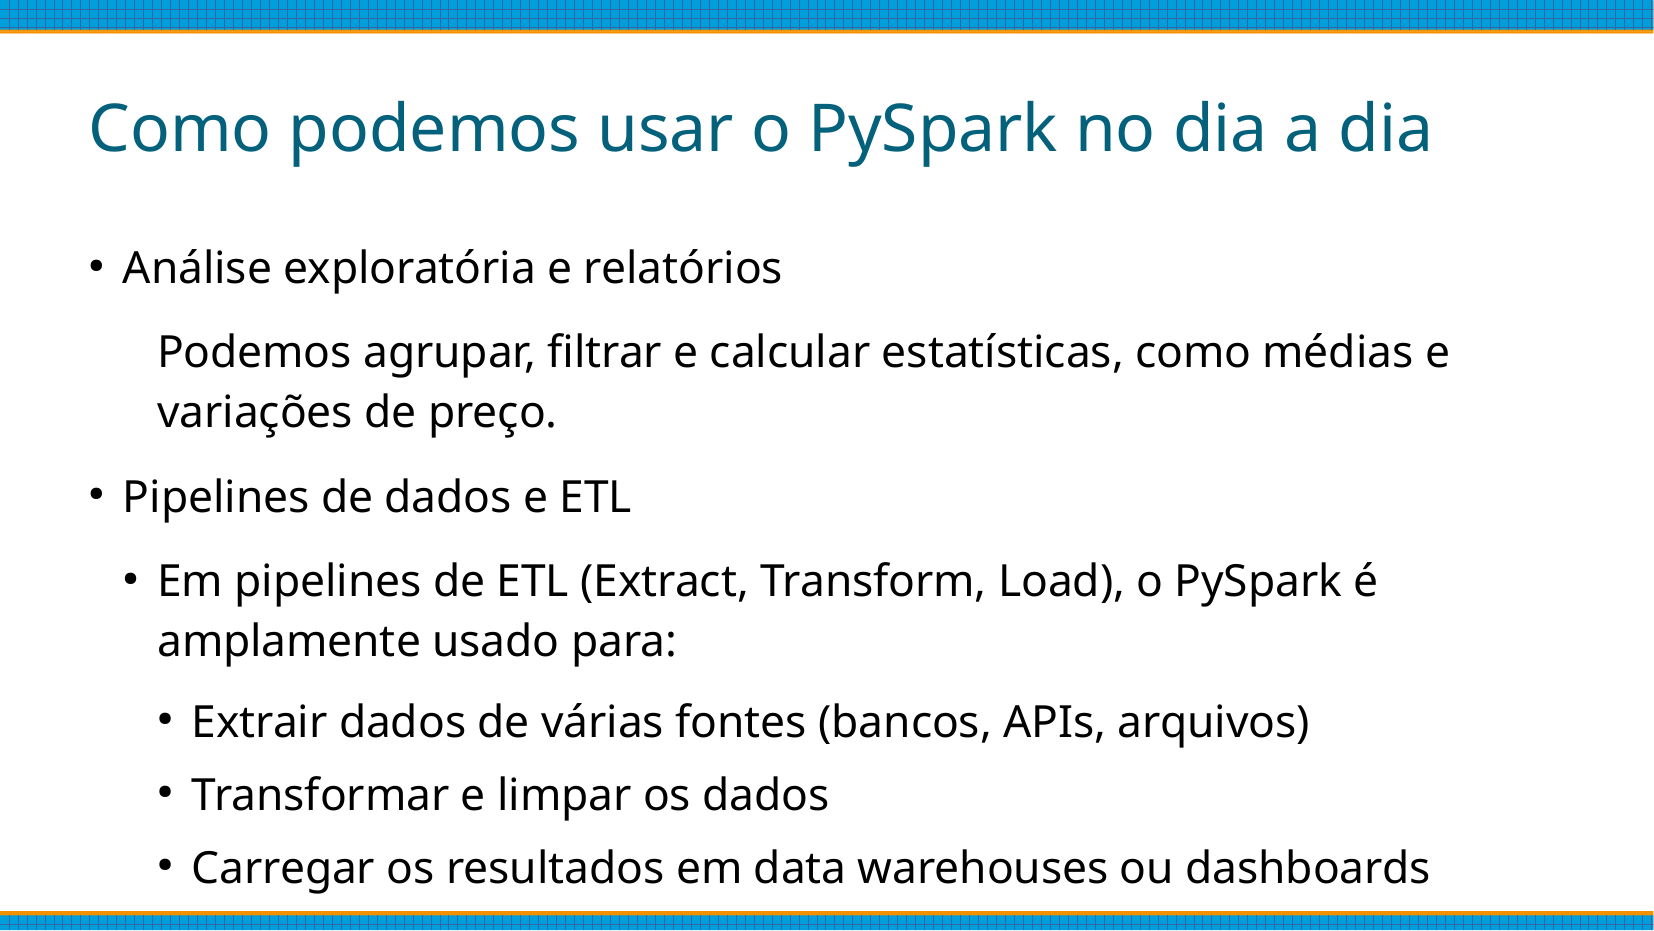

# Como podemos usar o PySpark no dia a dia
Análise exploratória e relatórios
Podemos agrupar, filtrar e calcular estatísticas, como médias e variações de preço.
Pipelines de dados e ETL
Em pipelines de ETL (Extract, Transform, Load), o PySpark é amplamente usado para:
Extrair dados de várias fontes (bancos, APIs, arquivos)
Transformar e limpar os dados
Carregar os resultados em data warehouses ou dashboards